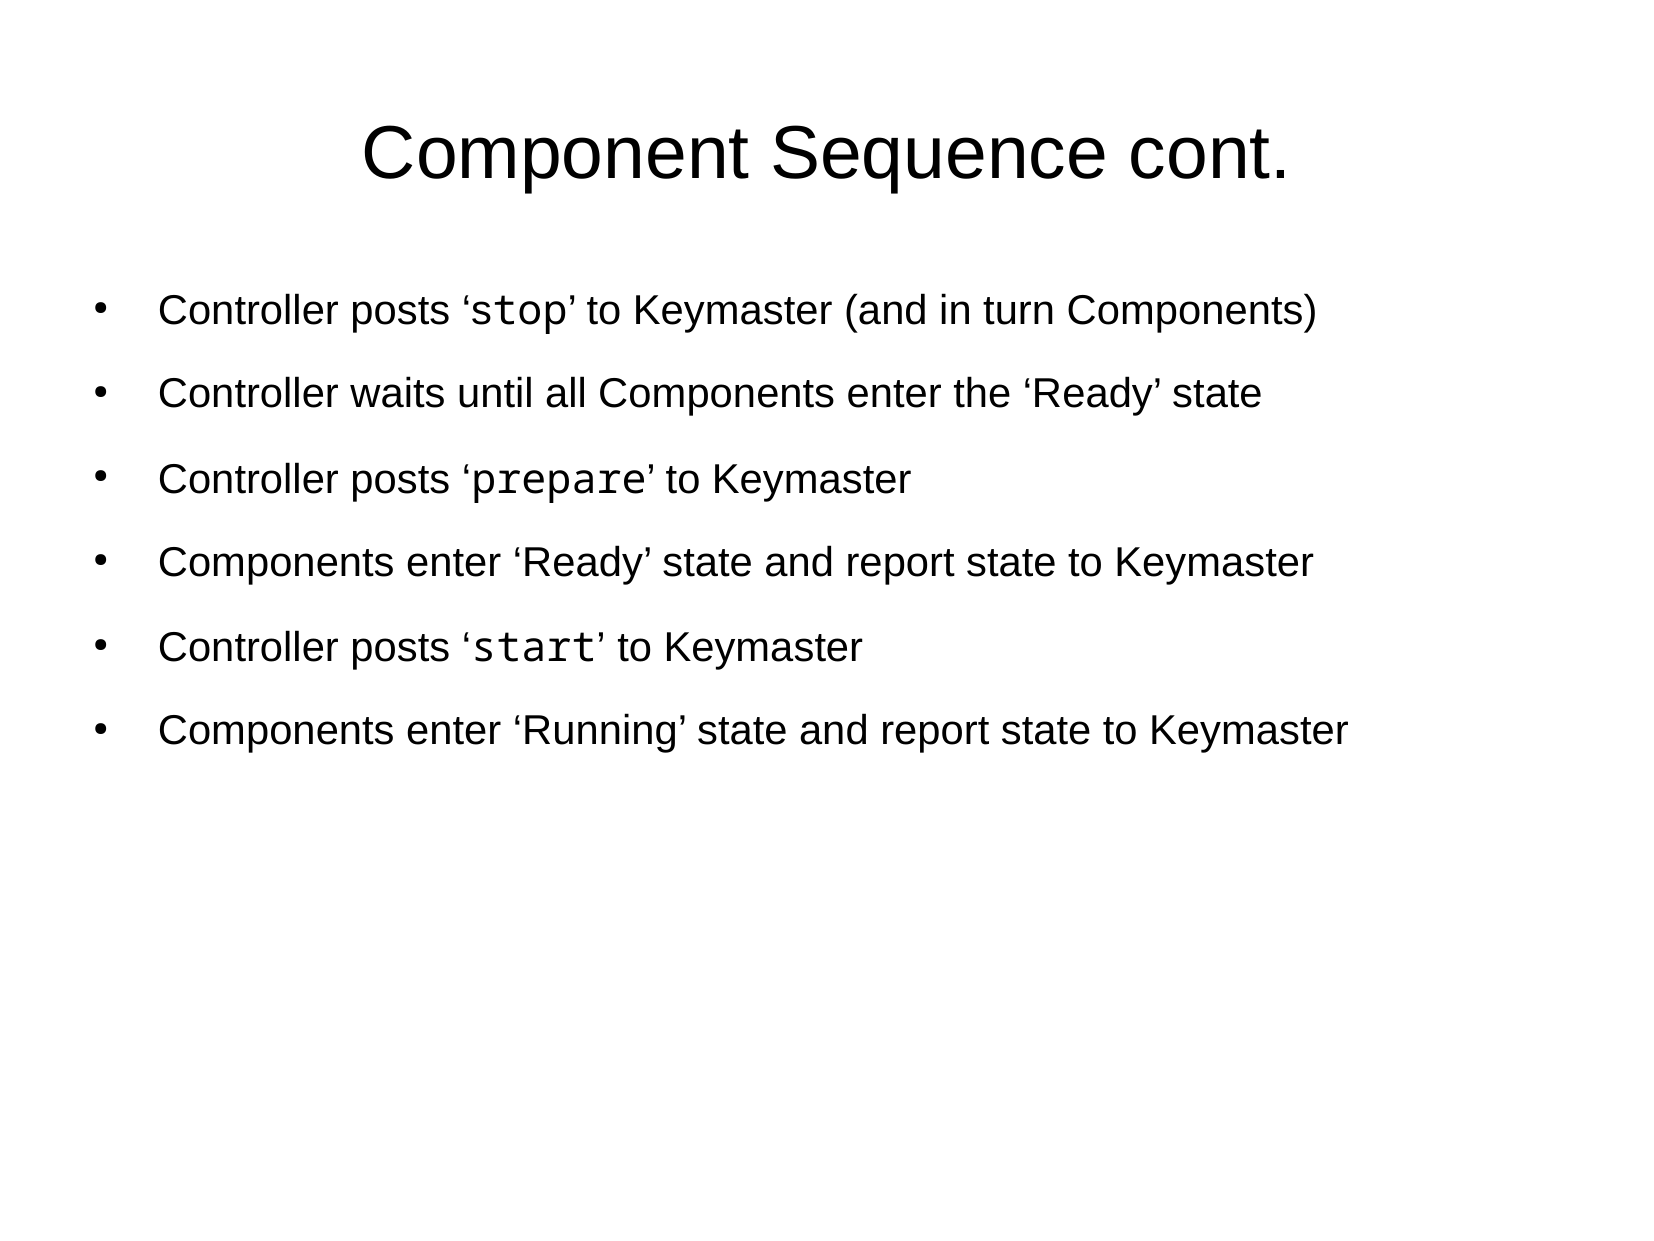

# Component Sequence cont.
 Controller posts ‘stop’ to Keymaster (and in turn Components)
 Controller waits until all Components enter the ‘Ready’ state
 Controller posts ‘prepare’ to Keymaster
 Components enter ‘Ready’ state and report state to Keymaster
 Controller posts ‘start’ to Keymaster
 Components enter ‘Running’ state and report state to Keymaster